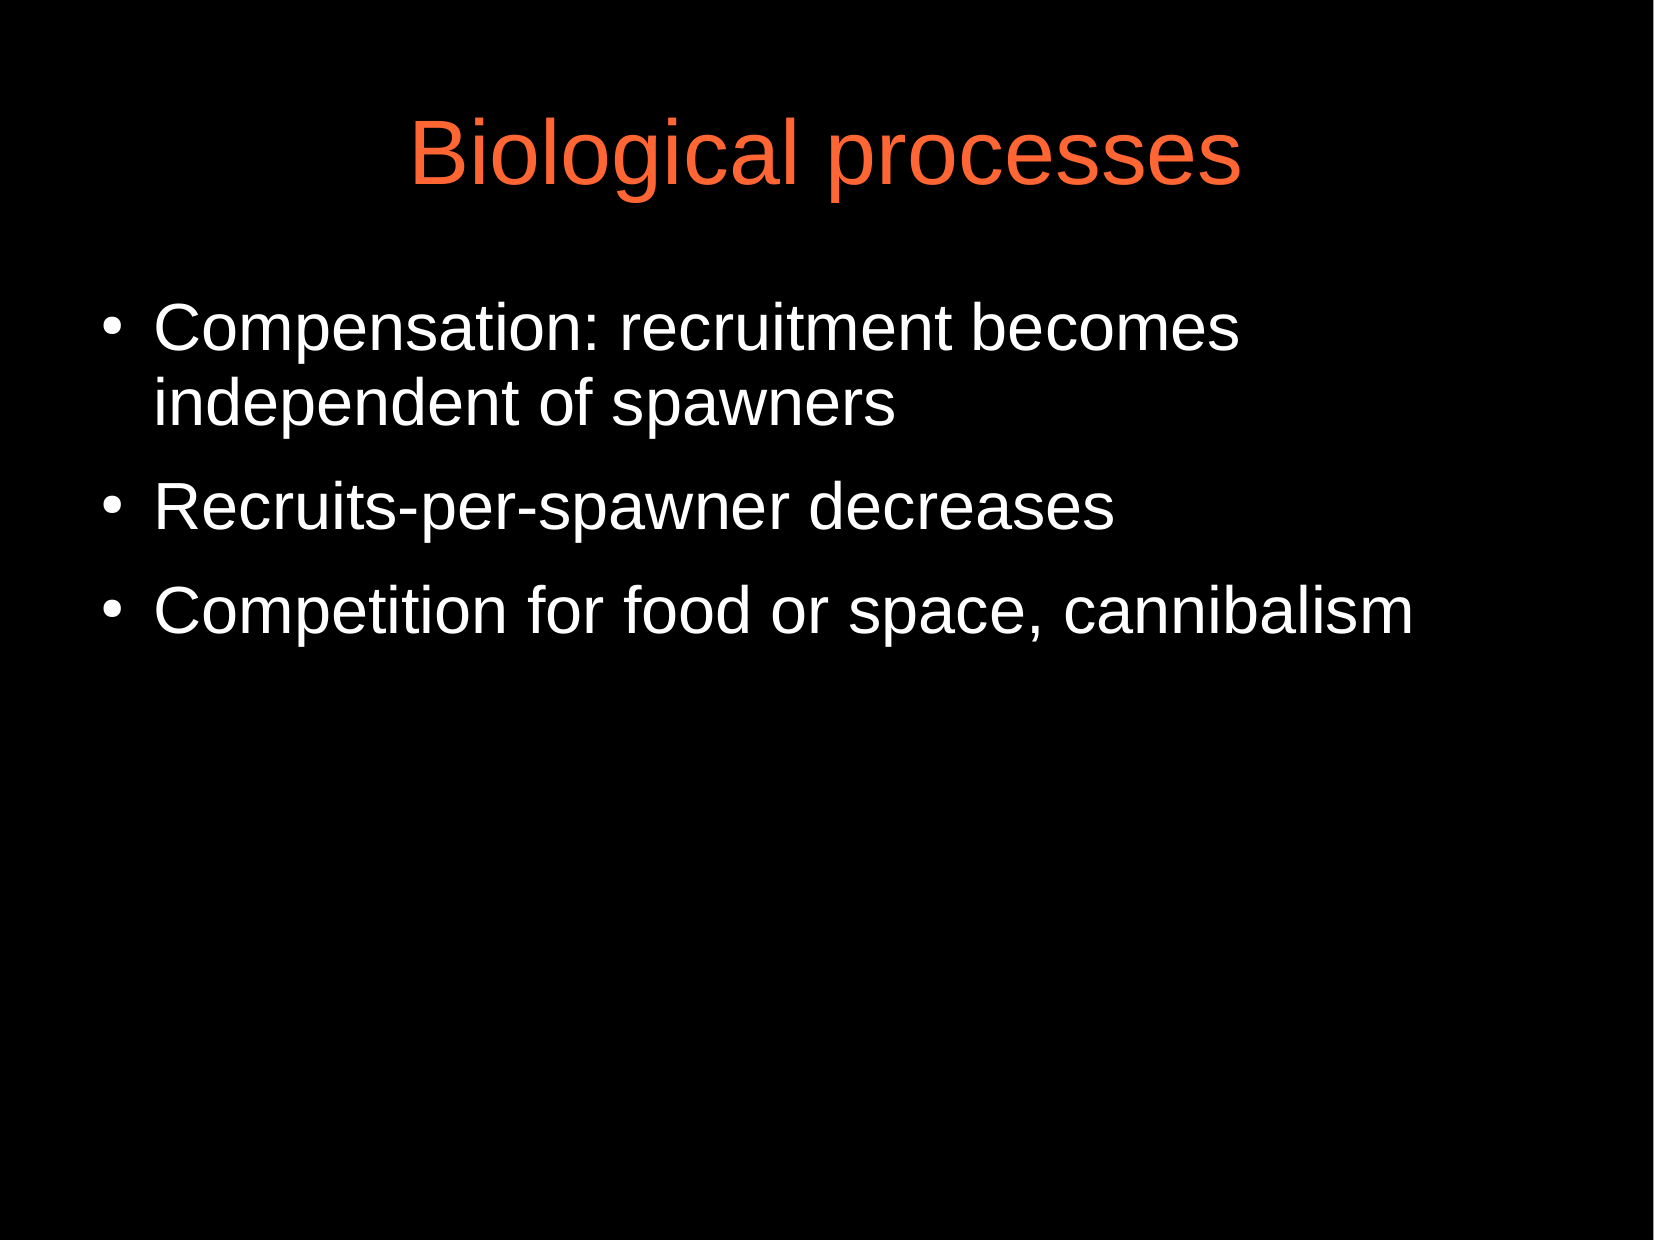

# Biological processes
Compensation: recruitment becomes independent of spawners
Recruits-per-spawner decreases
Competition for food or space, cannibalism